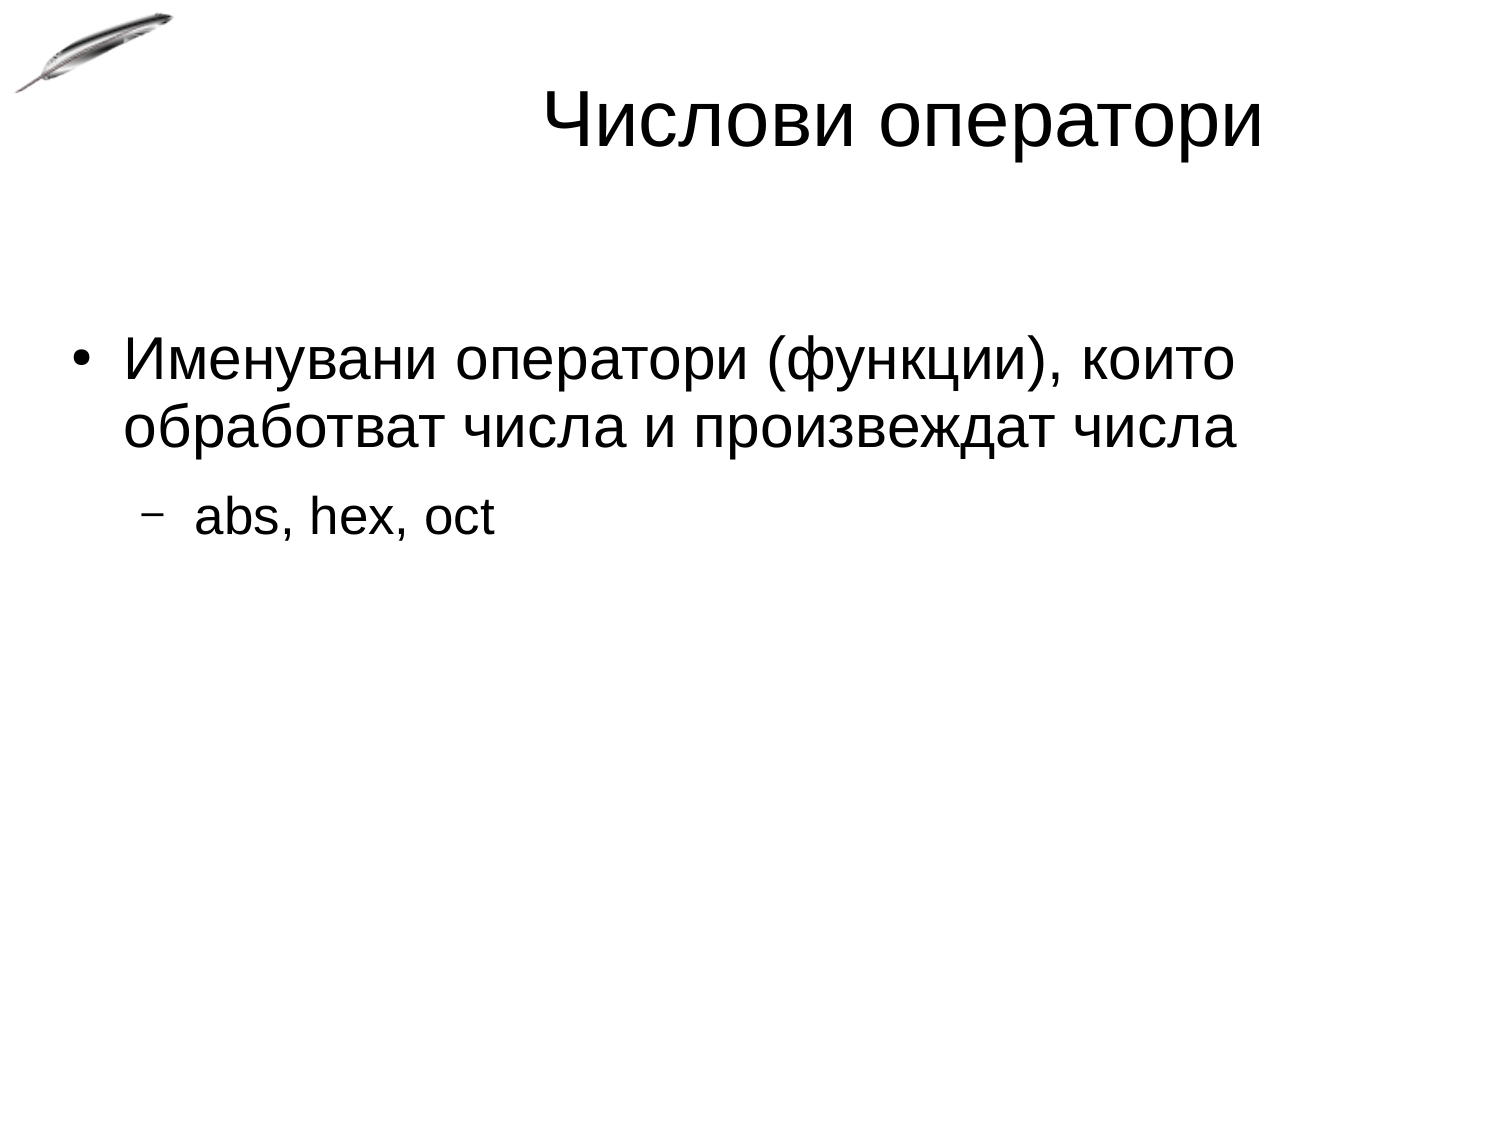

# Числови оператори
Именувани оператори (функции), които обработват числа и произвеждат числа
abs, hex, oct